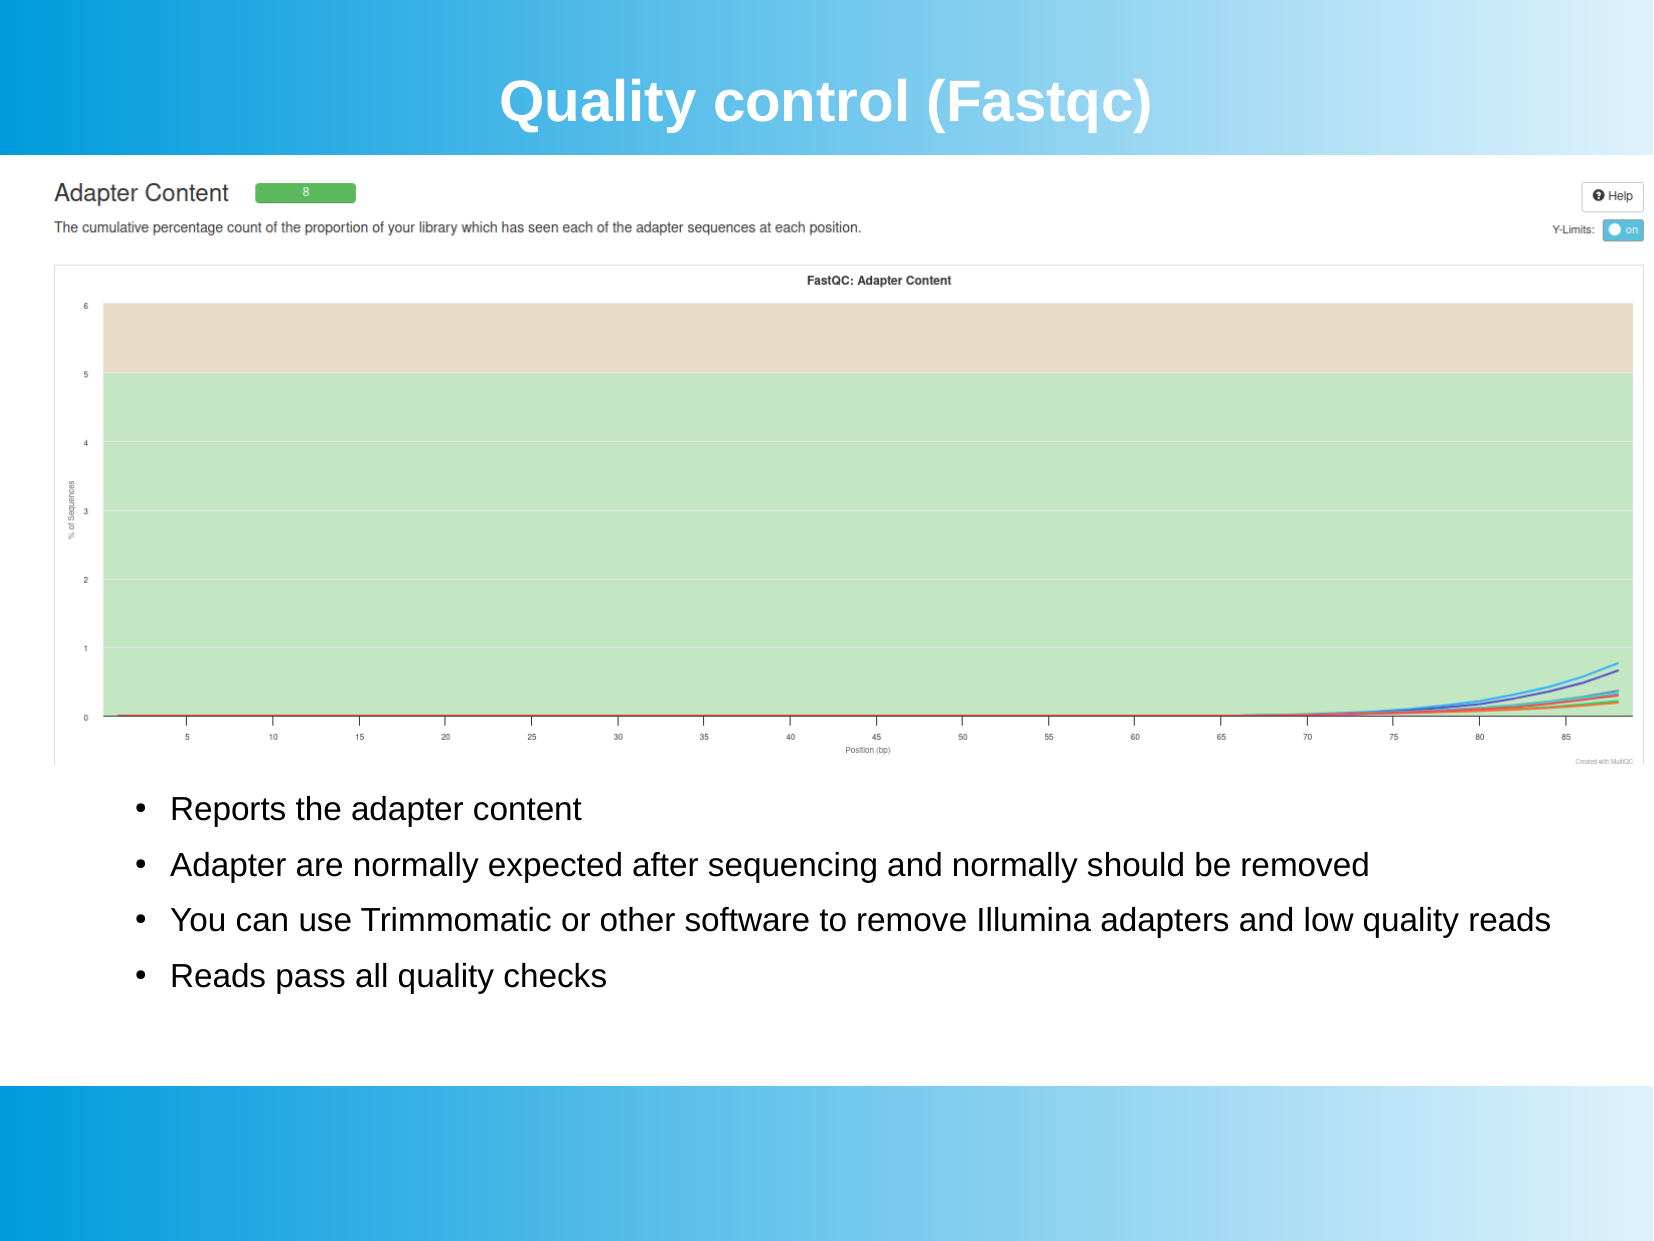

# Quality control (Fastqc)
Reports the adapter content
Adapter are normally expected after sequencing and normally should be removed
You can use Trimmomatic or other software to remove Illumina adapters and low quality reads
Reads pass all quality checks